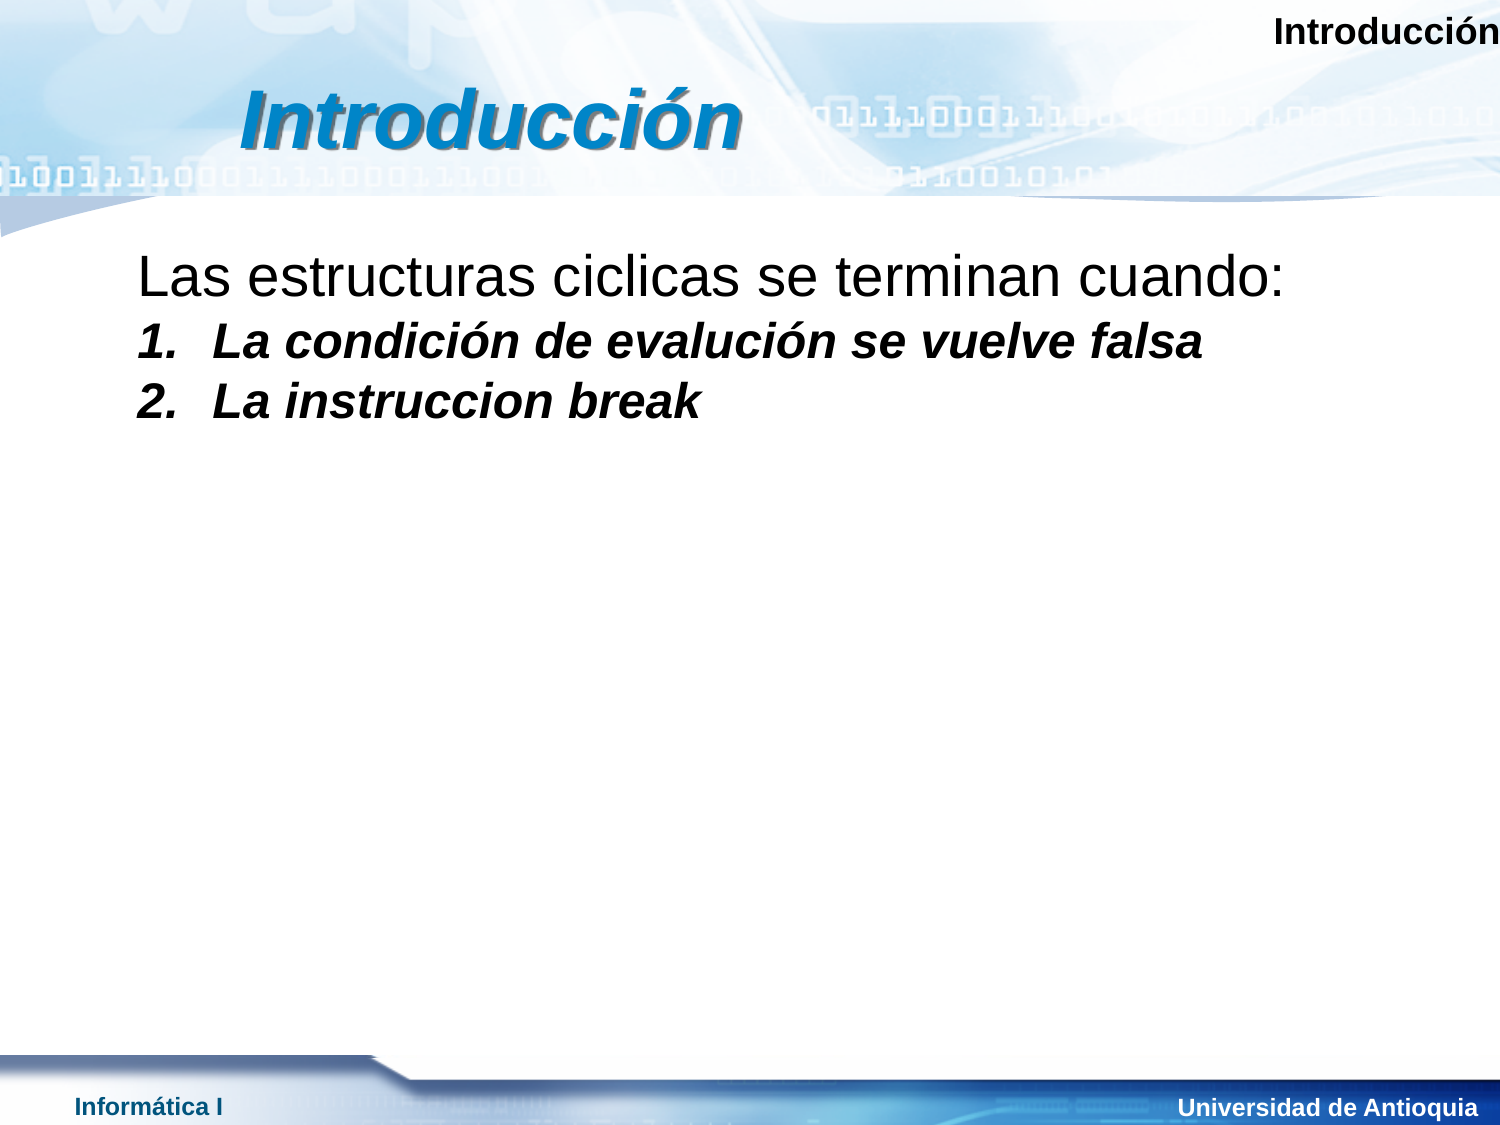

Introducción
# Introducción
Las estructuras ciclicas se terminan cuando:
La condición de evalución se vuelve falsa
La instruccion break